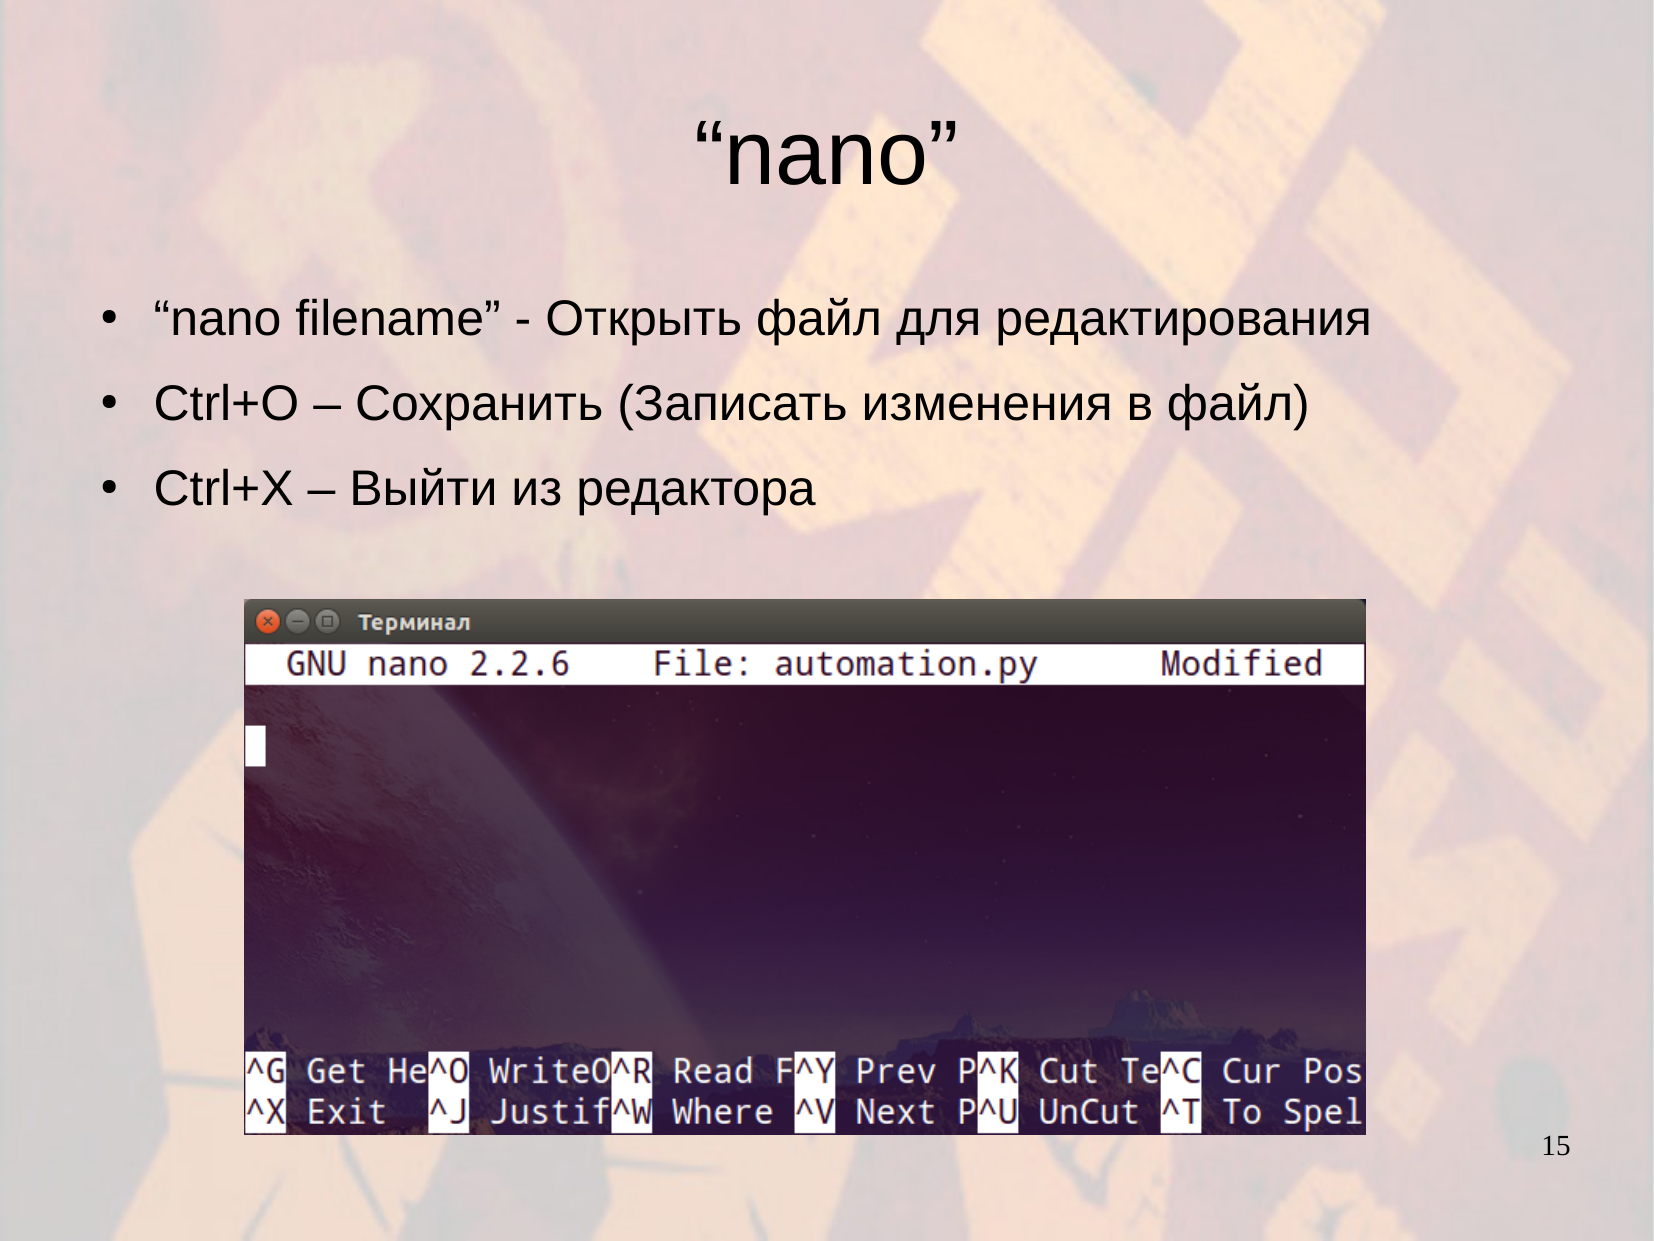

# “nano”
“nano filename” - Oткрыть файл для редактирования
Ctrl+O – Сохранить (Записать изменения в файл)
Ctrl+X – Выйти из редактора
15